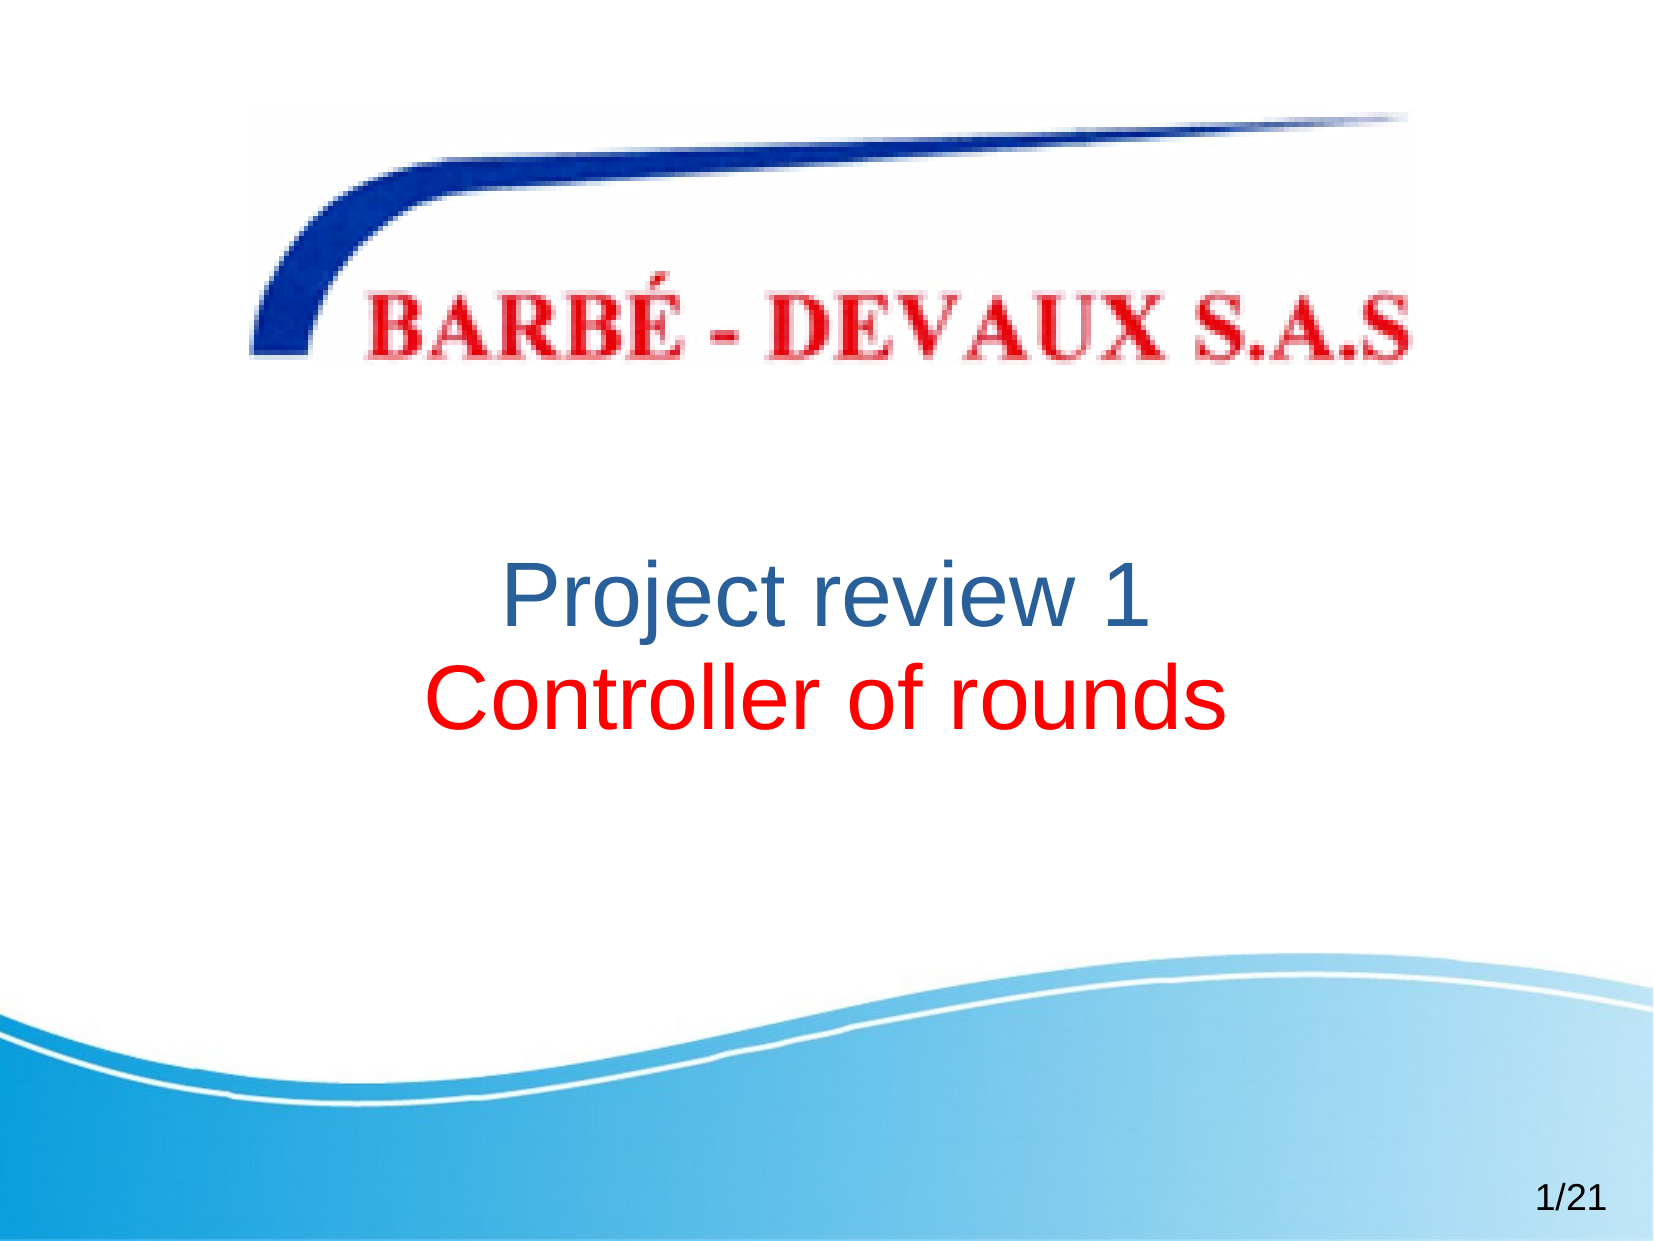

# Project review 1 Controller of rounds